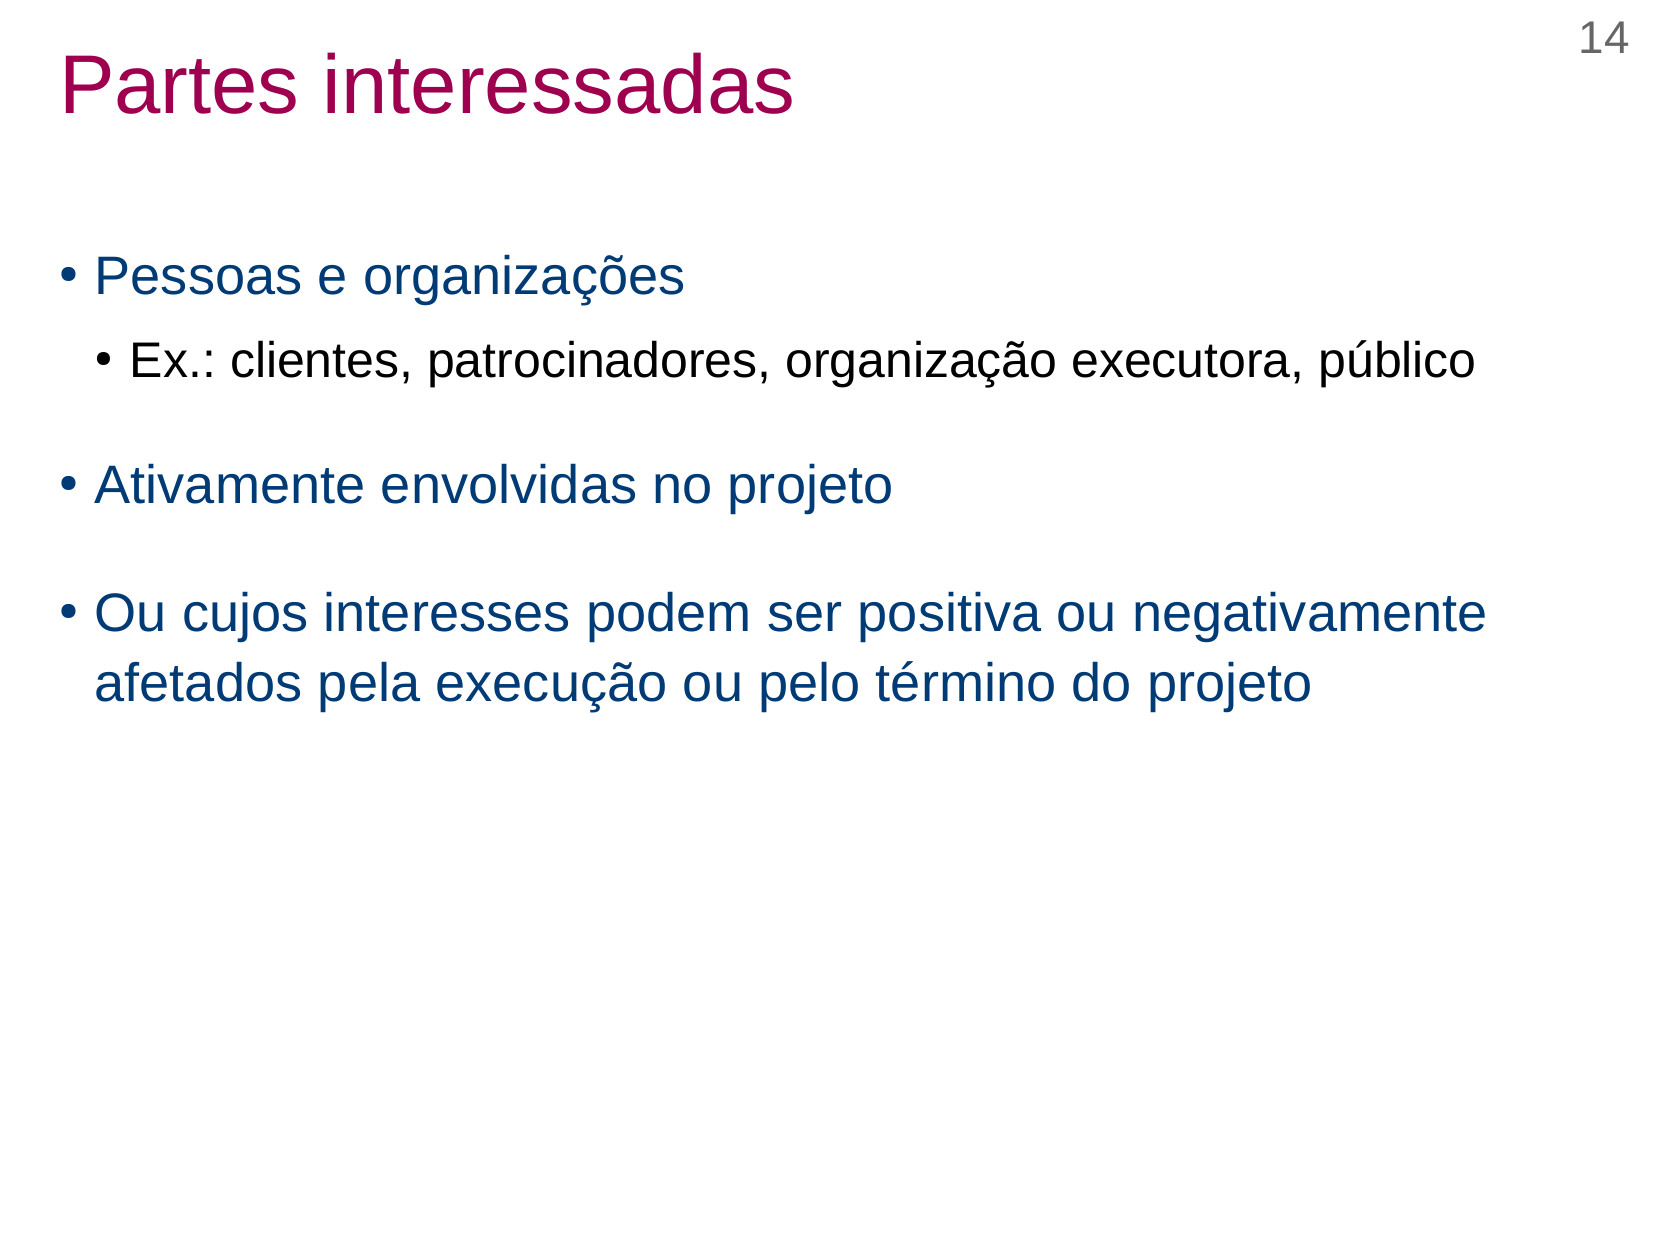

14
# Partes interessadas
Pessoas e organizações
Ex.: clientes, patrocinadores, organização executora, público
Ativamente envolvidas no projeto
Ou cujos interesses podem ser positiva ou negativamente afetados pela execução ou pelo término do projeto